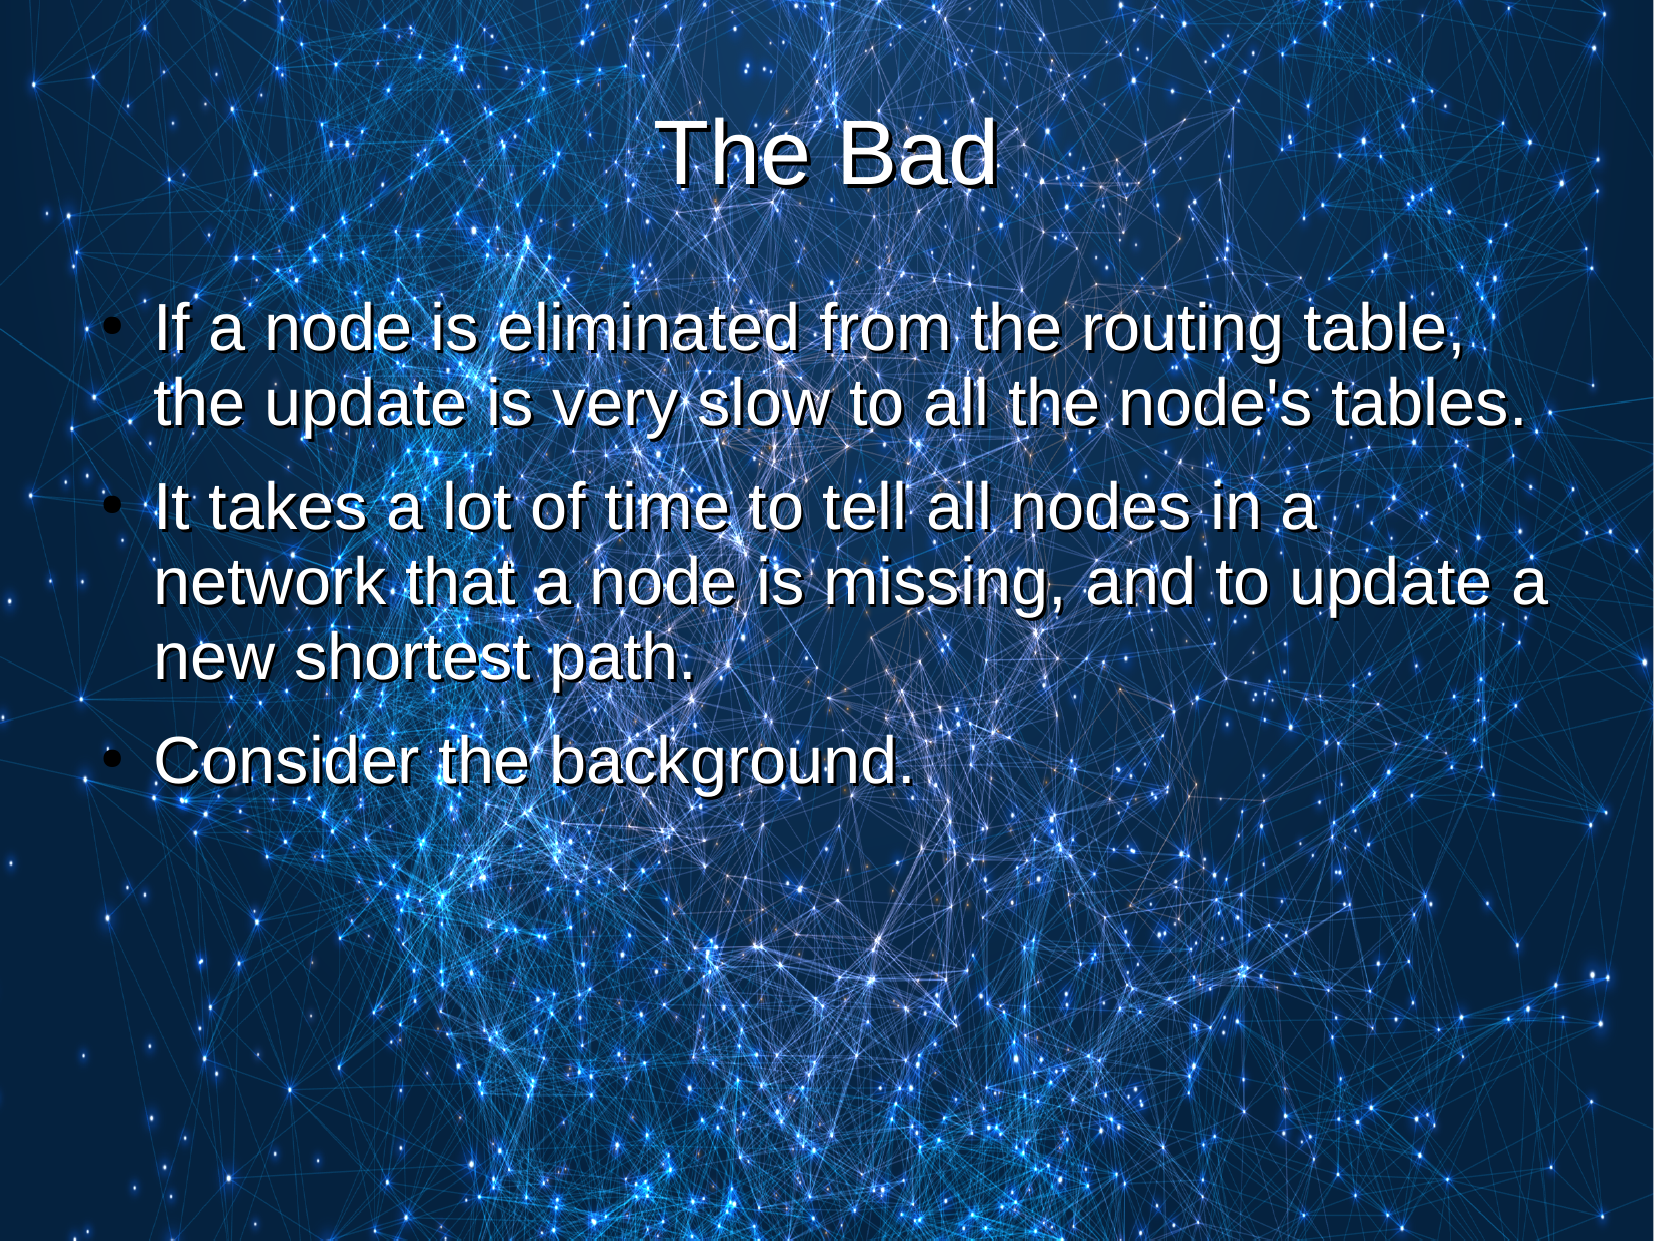

# The Bad
If a node is eliminated from the routing table, the update is very slow to all the node's tables.
It takes a lot of time to tell all nodes in a network that a node is missing, and to update a new shortest path.
Consider the background.